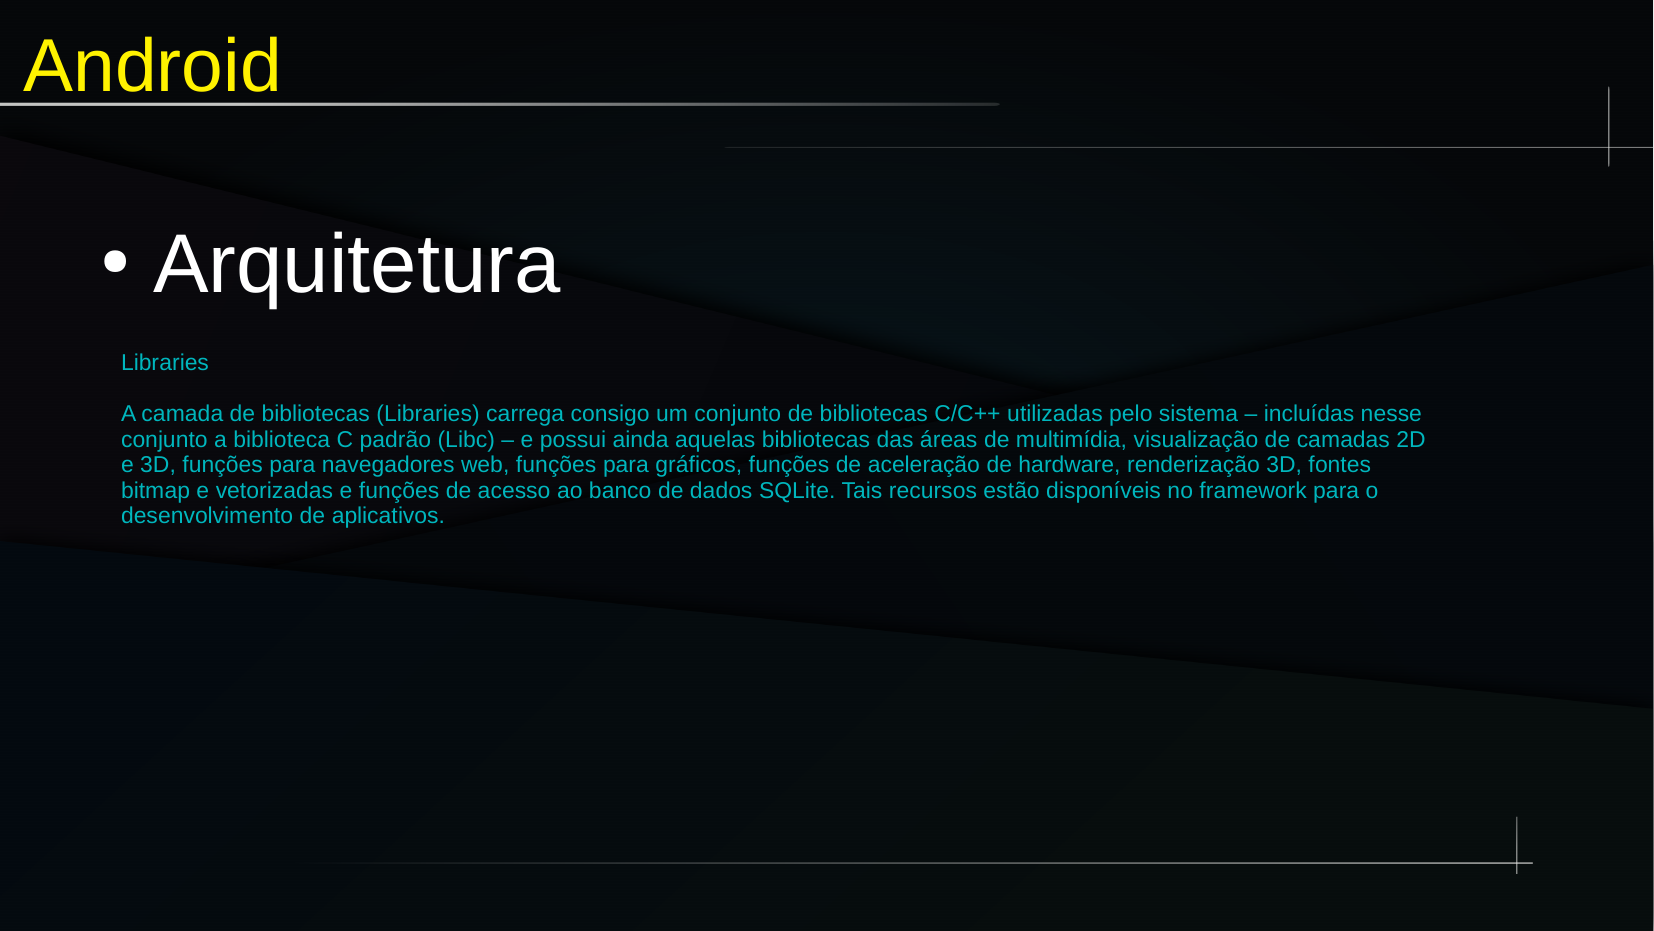

# Android
Arquitetura
Libraries
A camada de bibliotecas (Libraries) carrega consigo um conjunto de bibliotecas C/C++ utilizadas pelo sistema – incluídas nesse conjunto a biblioteca C padrão (Libc) – e possui ainda aquelas bibliotecas das áreas de multimídia, visualização de camadas 2D e 3D, funções para navegadores web, funções para gráficos, funções de aceleração de hardware, renderização 3D, fontes bitmap e vetorizadas e funções de acesso ao banco de dados SQLite. Tais recursos estão disponíveis no framework para o desenvolvimento de aplicativos.